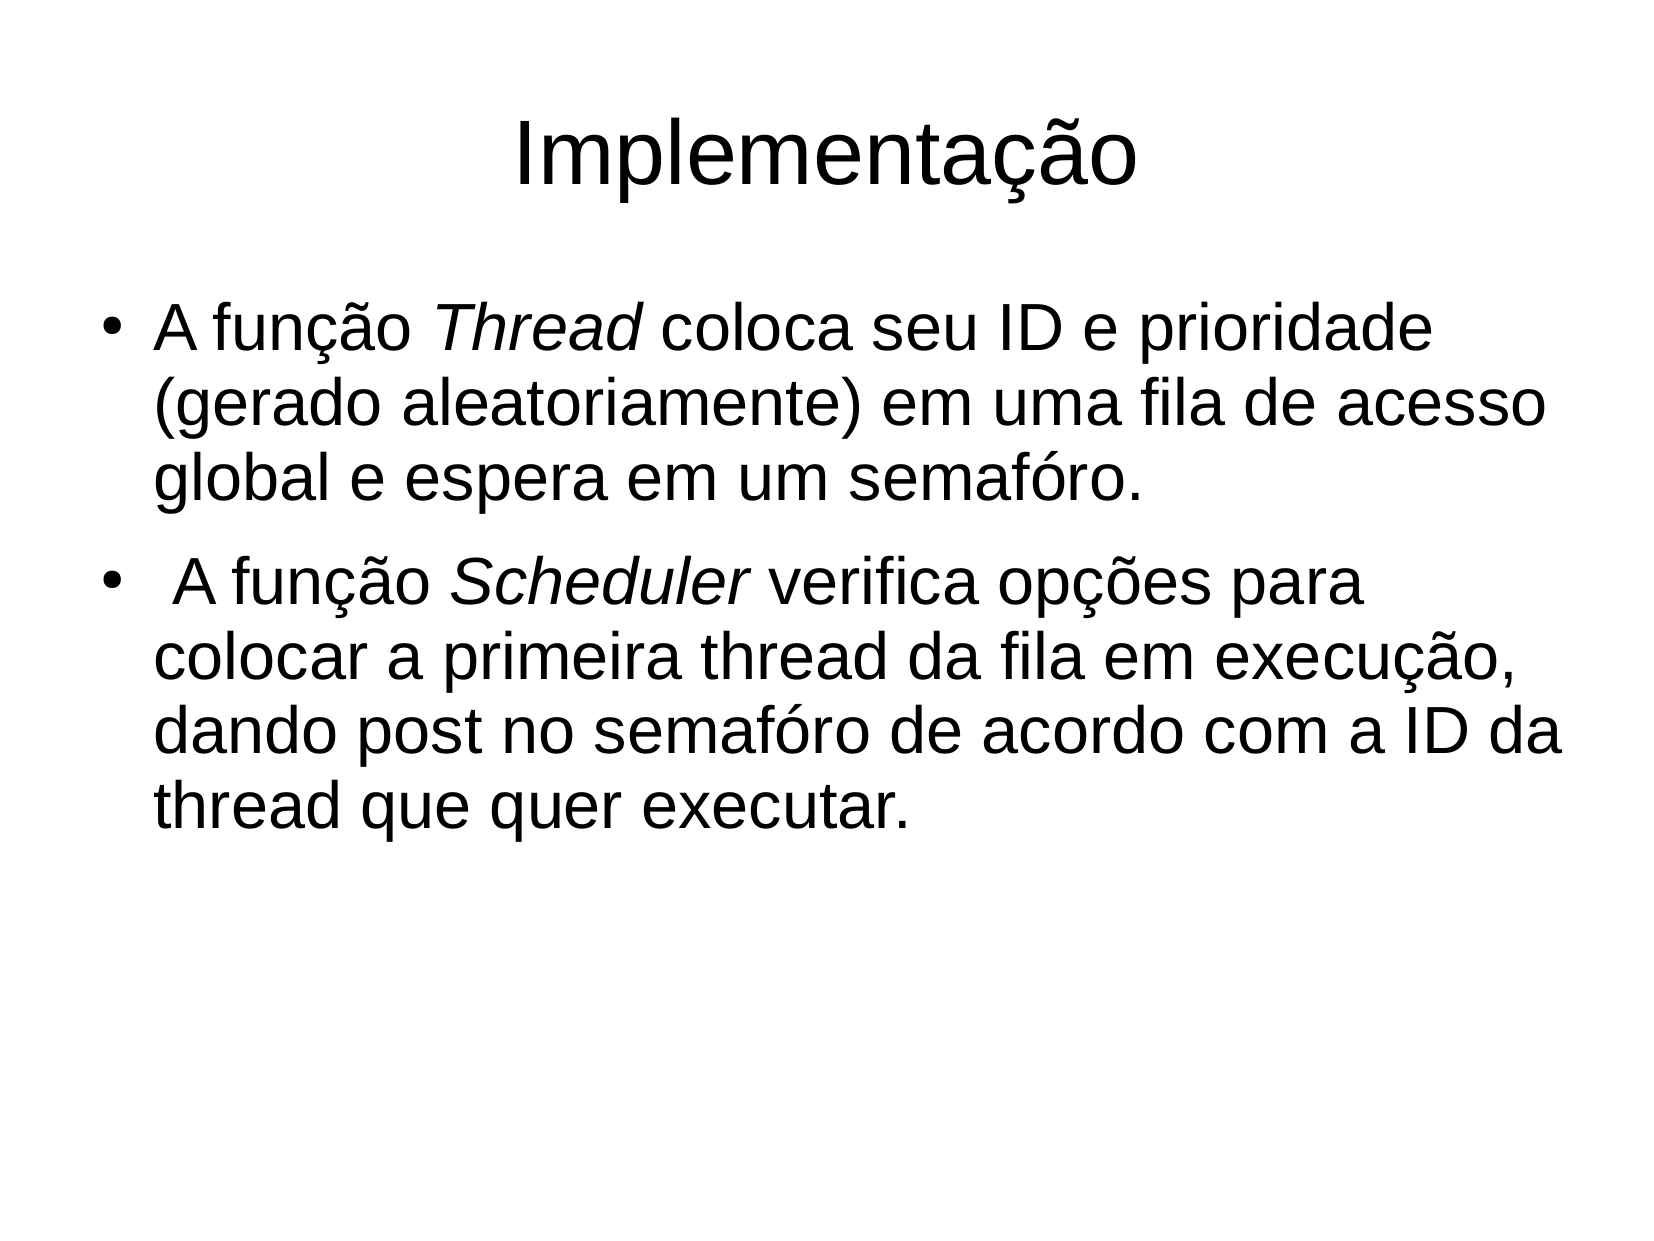

# Implementação
A função Thread coloca seu ID e prioridade (gerado aleatoriamente) em uma fila de acesso global e espera em um semafóro.
 A função Scheduler verifica opções para colocar a primeira thread da fila em execução, dando post no semafóro de acordo com a ID da thread que quer executar.